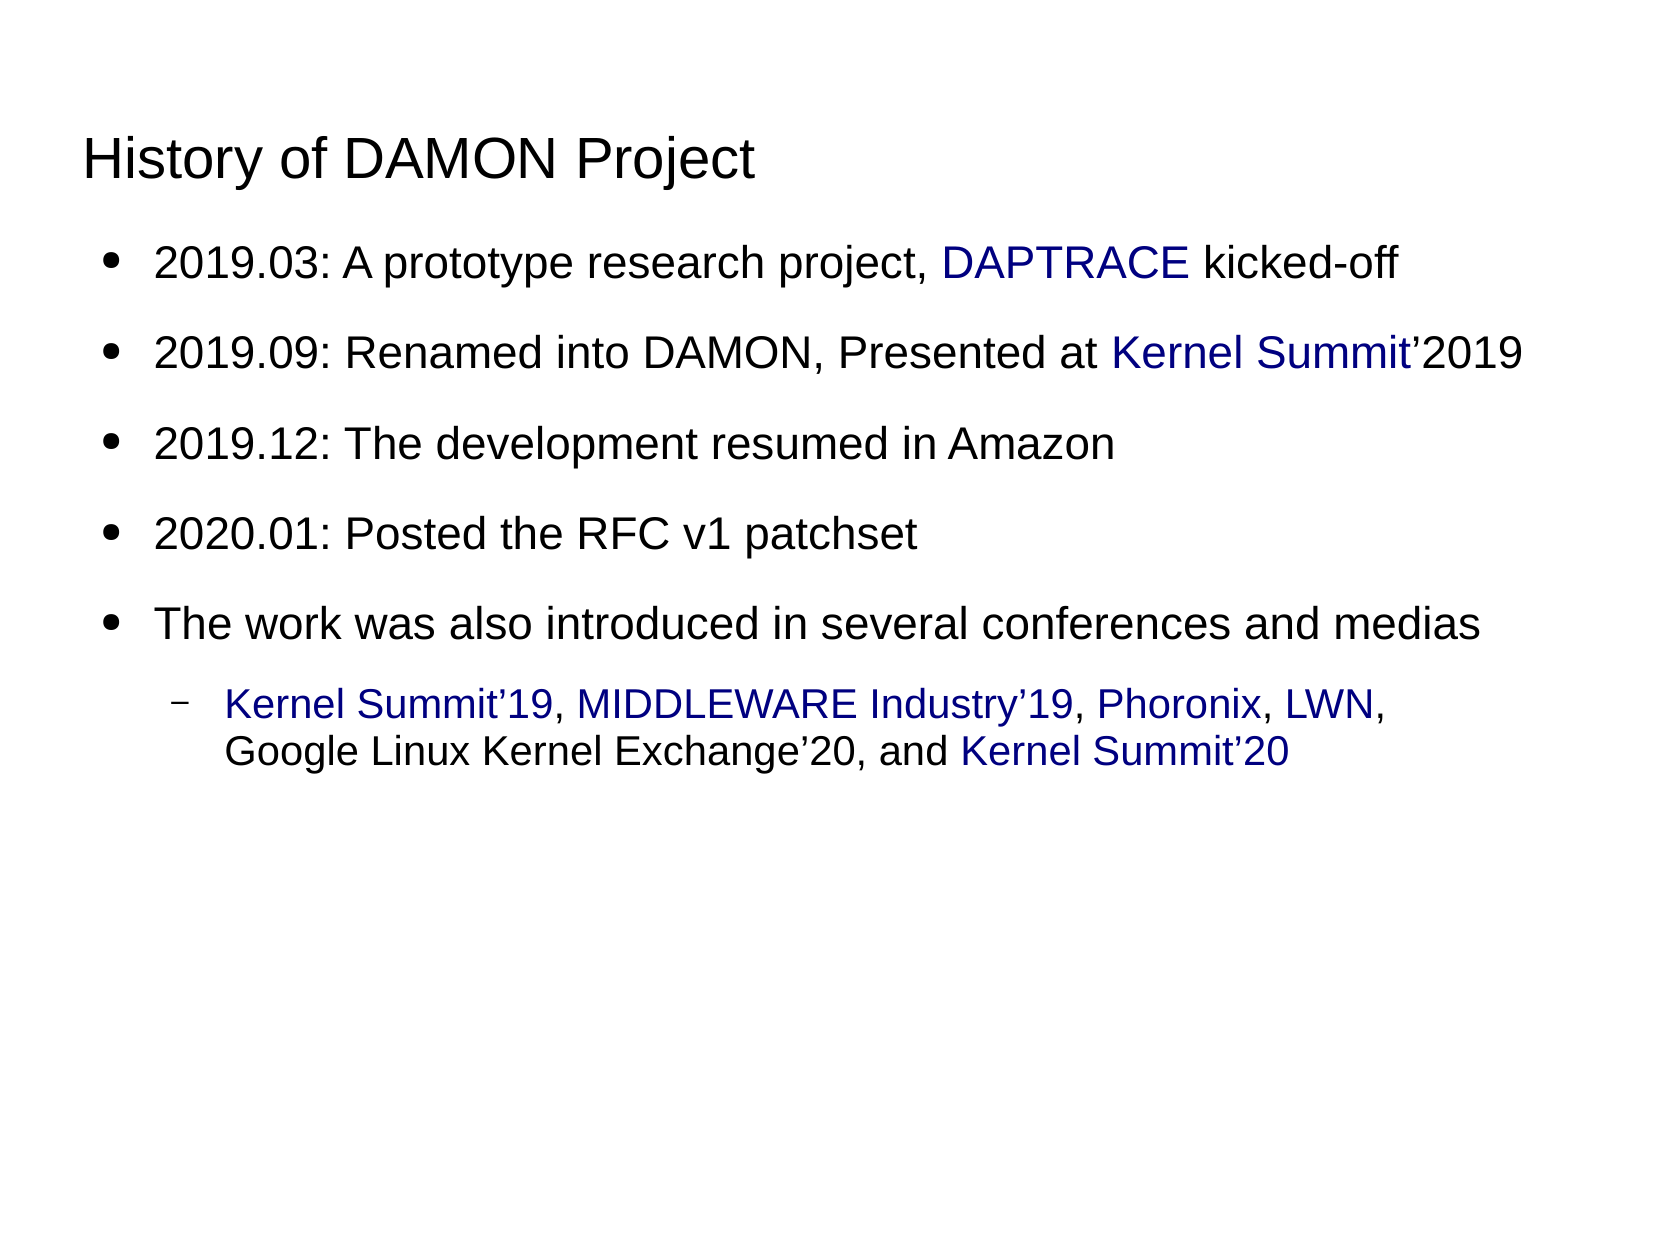

# History of DAMON Project
2019.03: A prototype research project, DAPTRACE kicked-off
2019.09: Renamed into DAMON, Presented at Kernel Summit’2019
2019.12: The development resumed in Amazon
2020.01: Posted the RFC v1 patchset
The work was also introduced in several conferences and medias
Kernel Summit’19, MIDDLEWARE Industry’19, Phoronix, LWN,
Google Linux Kernel Exchange’20, and Kernel Summit’20